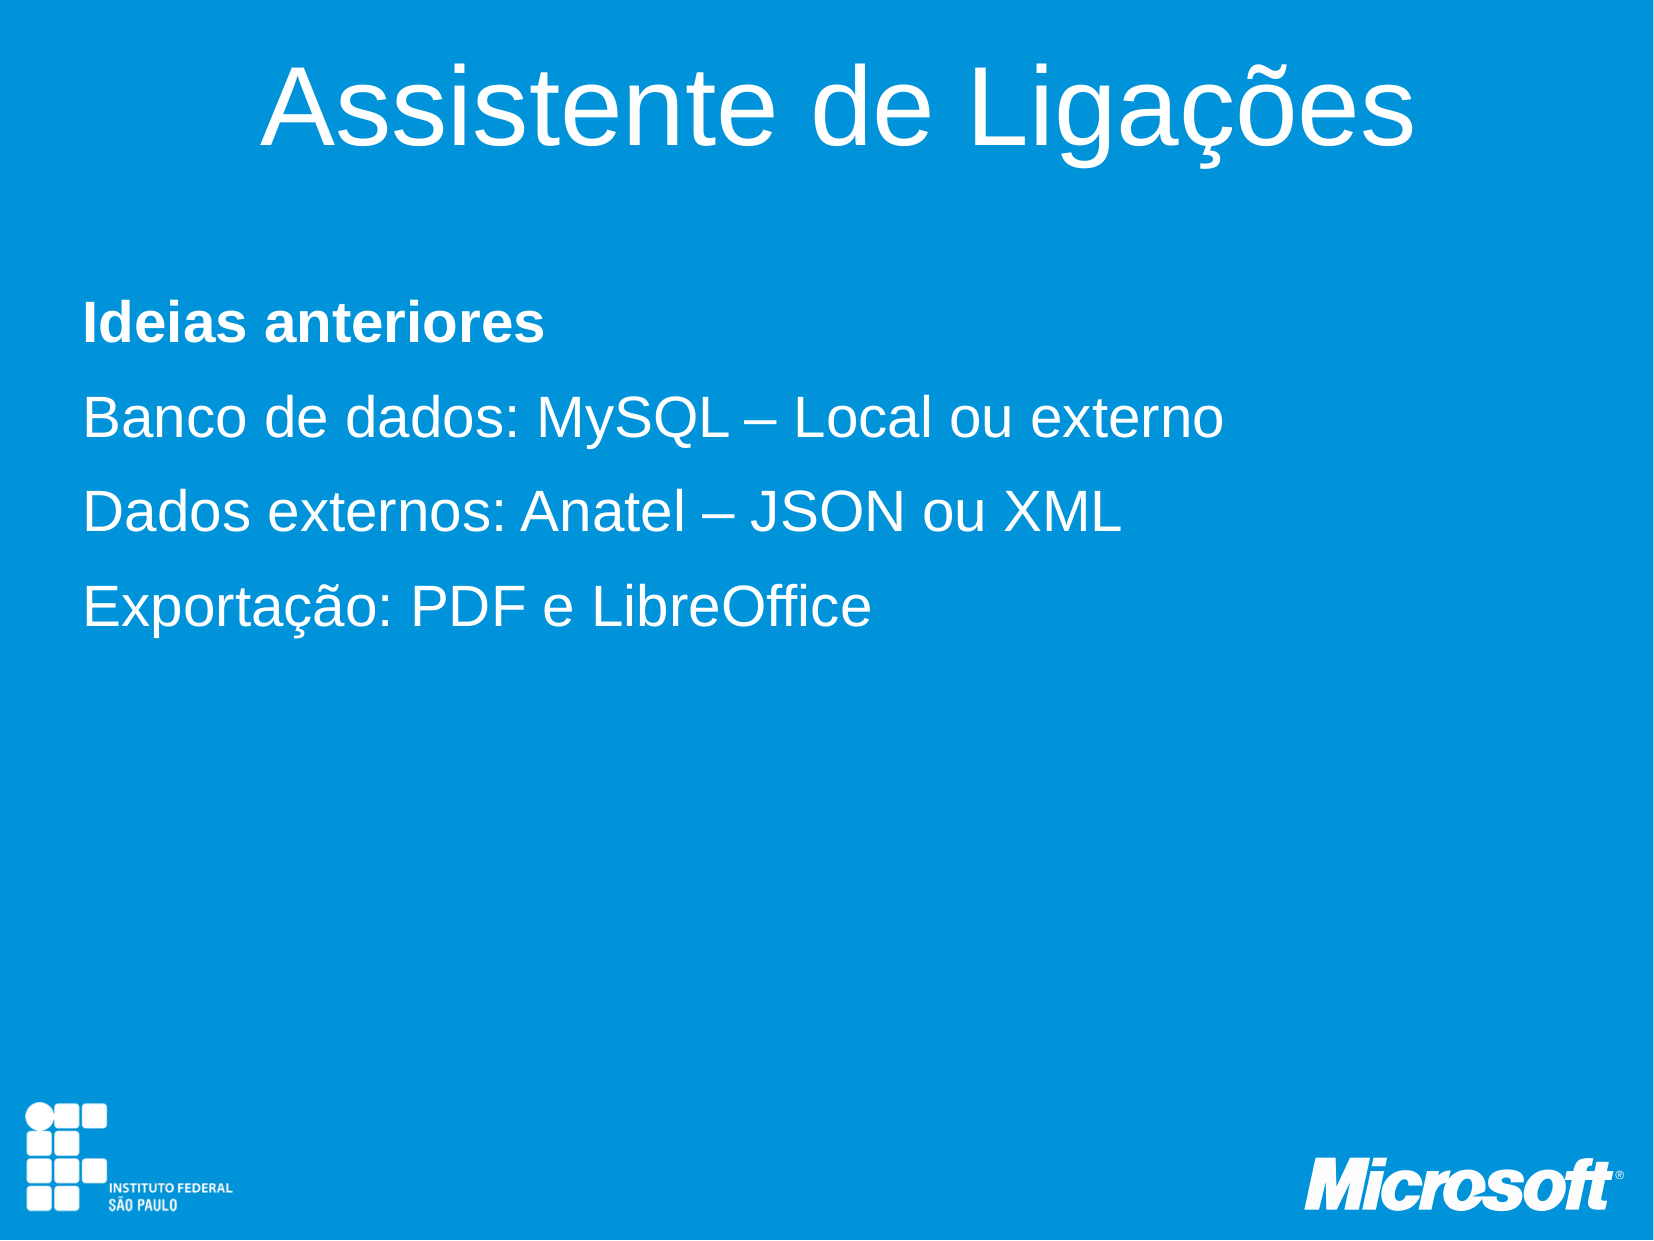

Assistente de Ligações
# Ideias anteriores
Banco de dados: MySQL – Local ou externo
Dados externos: Anatel – JSON ou XML
Exportação: PDF e LibreOffice